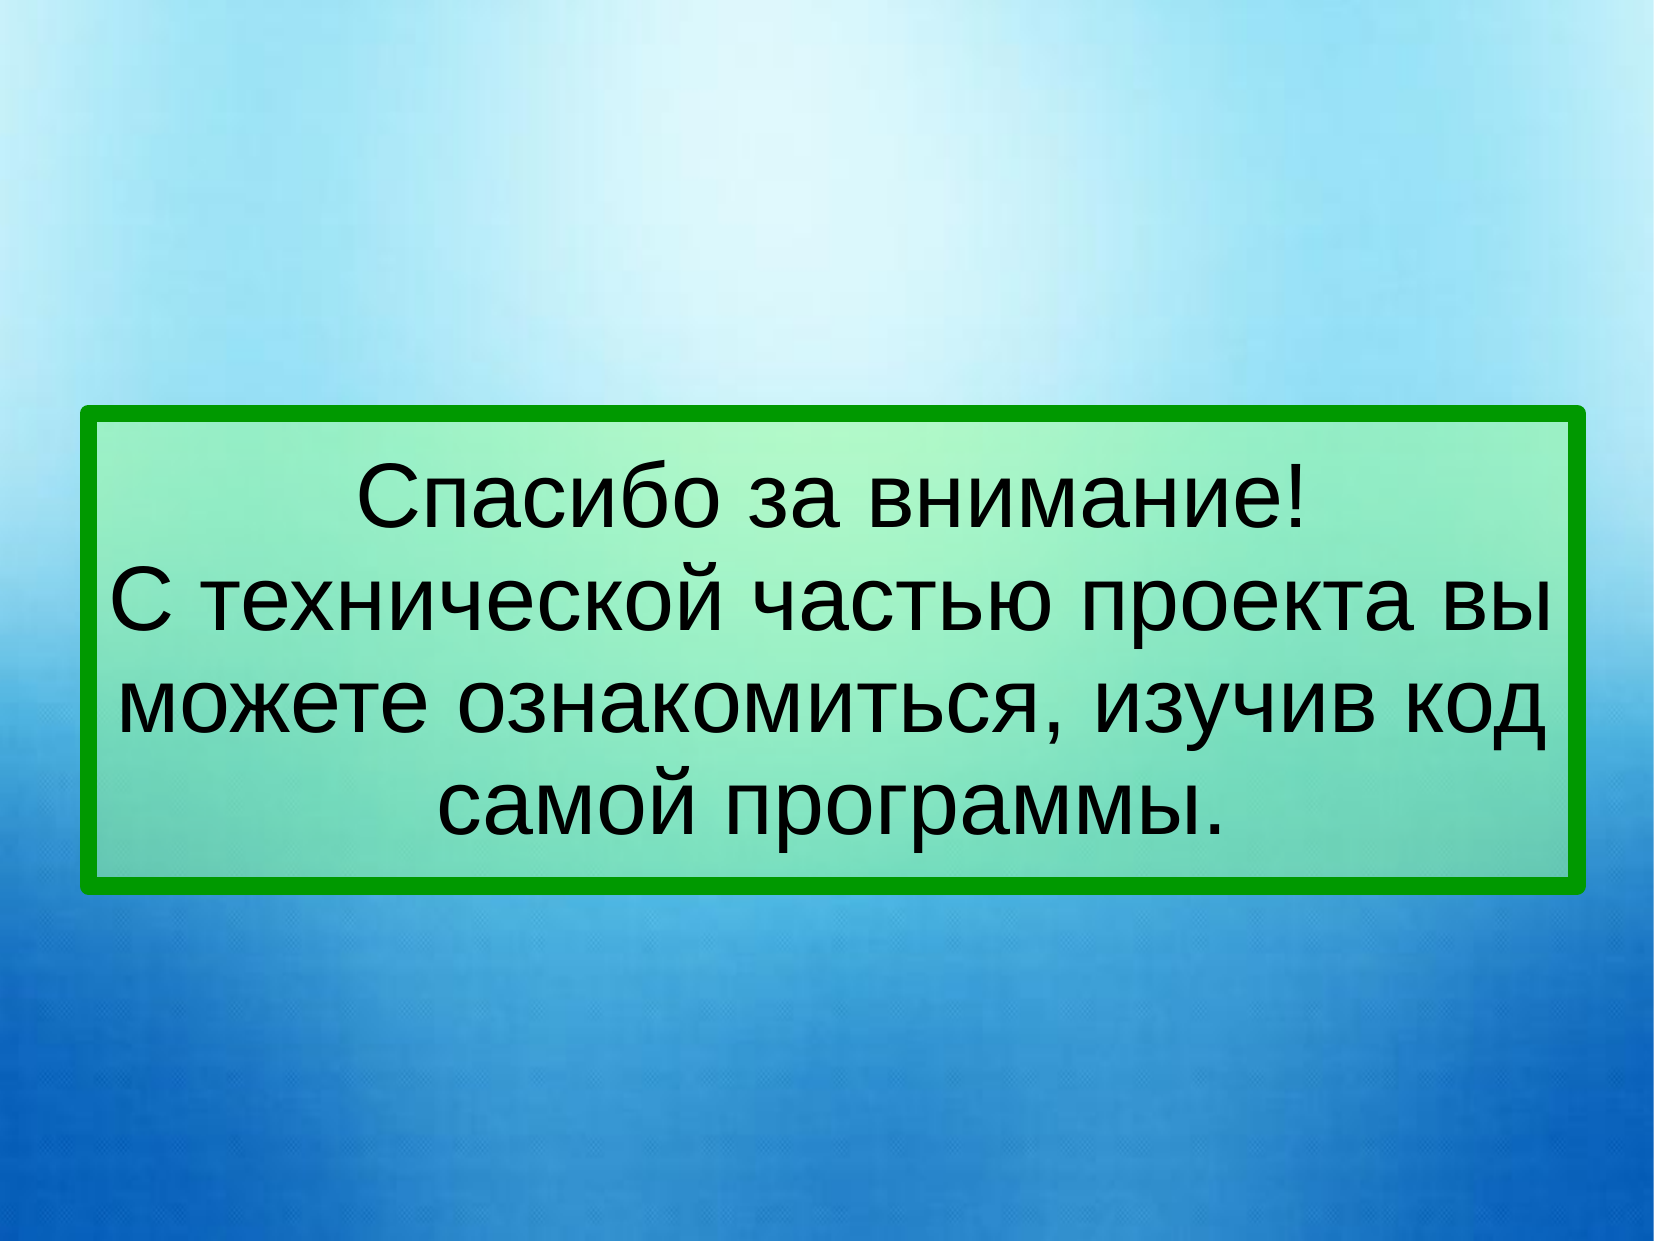

# Спасибо за внимание! С технической частью проекта вы можете ознакомиться, изучив код самой программы.